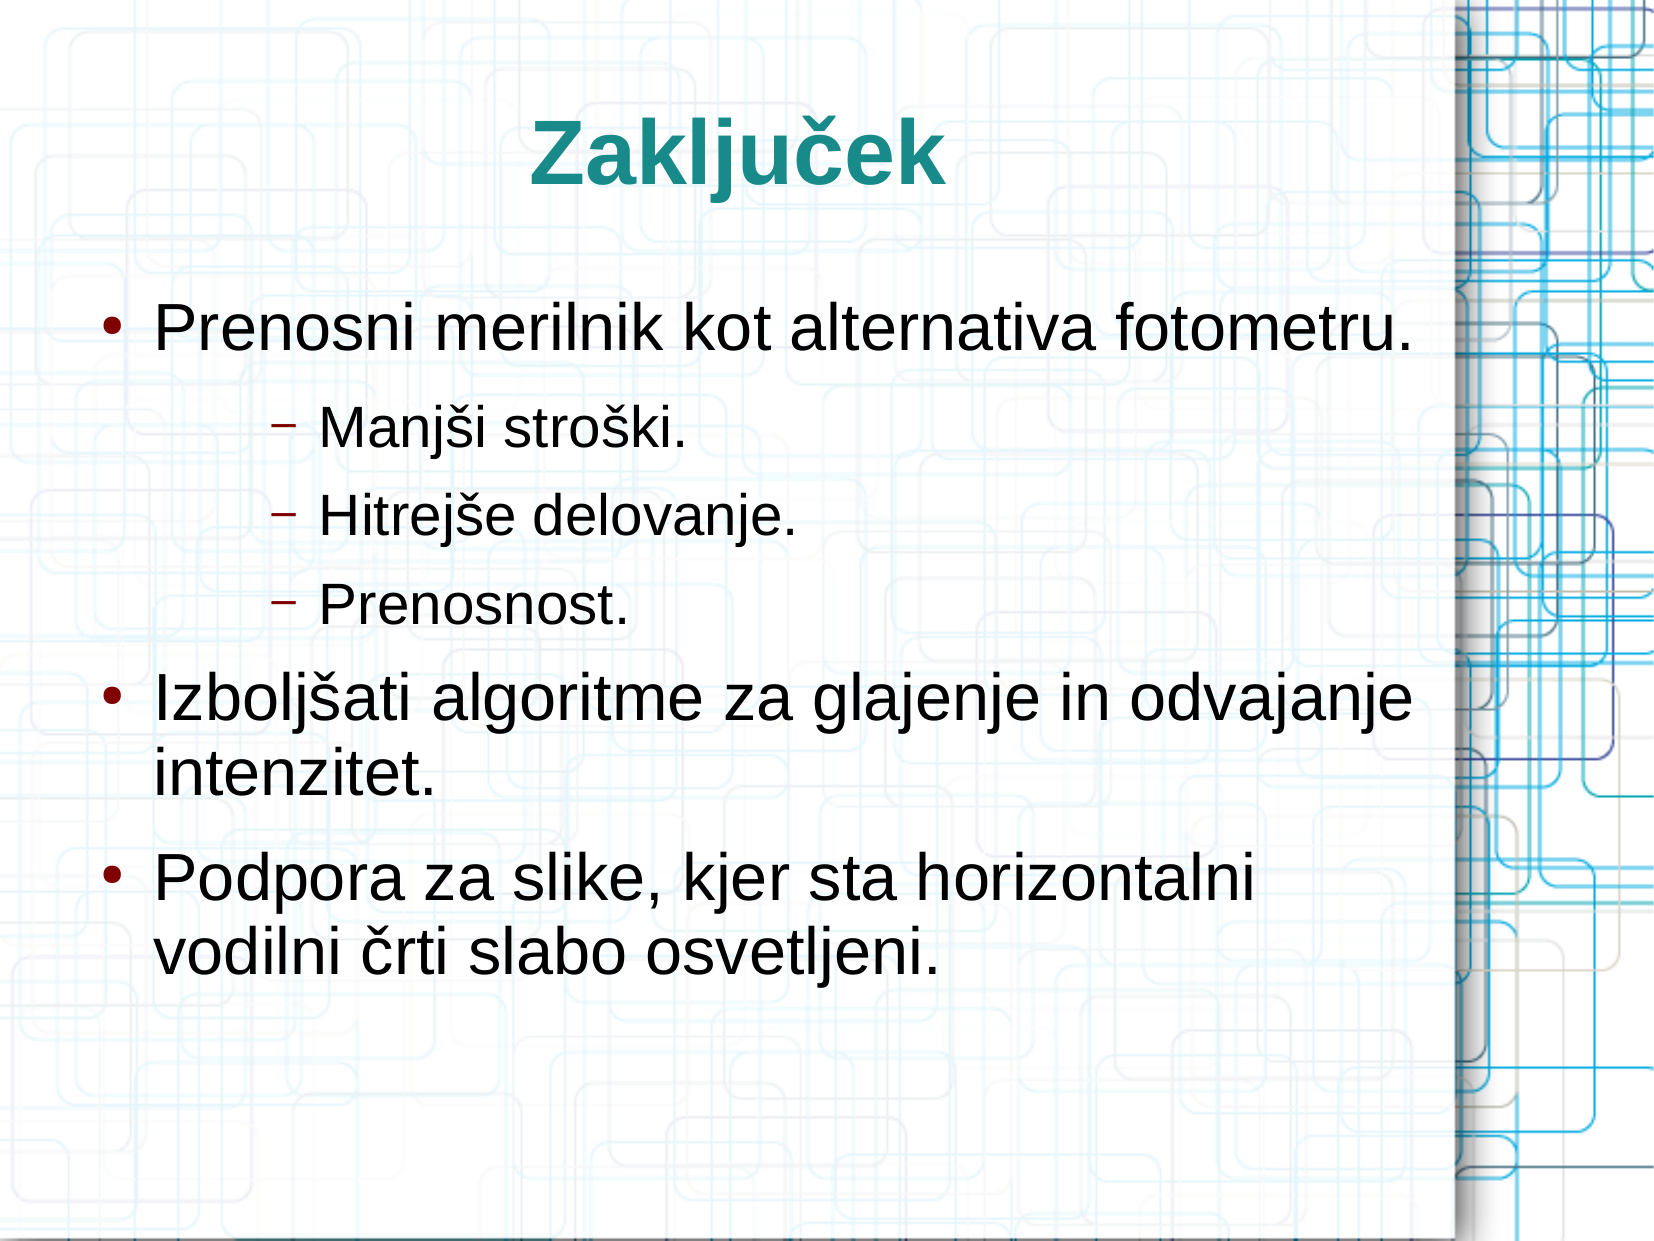

# Zaključek
Prenosni merilnik kot alternativa fotometru.
Manjši stroški.
Hitrejše delovanje.
Prenosnost.
Izboljšati algoritme za glajenje in odvajanje intenzitet.
Podpora za slike, kjer sta horizontalni vodilni črti slabo osvetljeni.